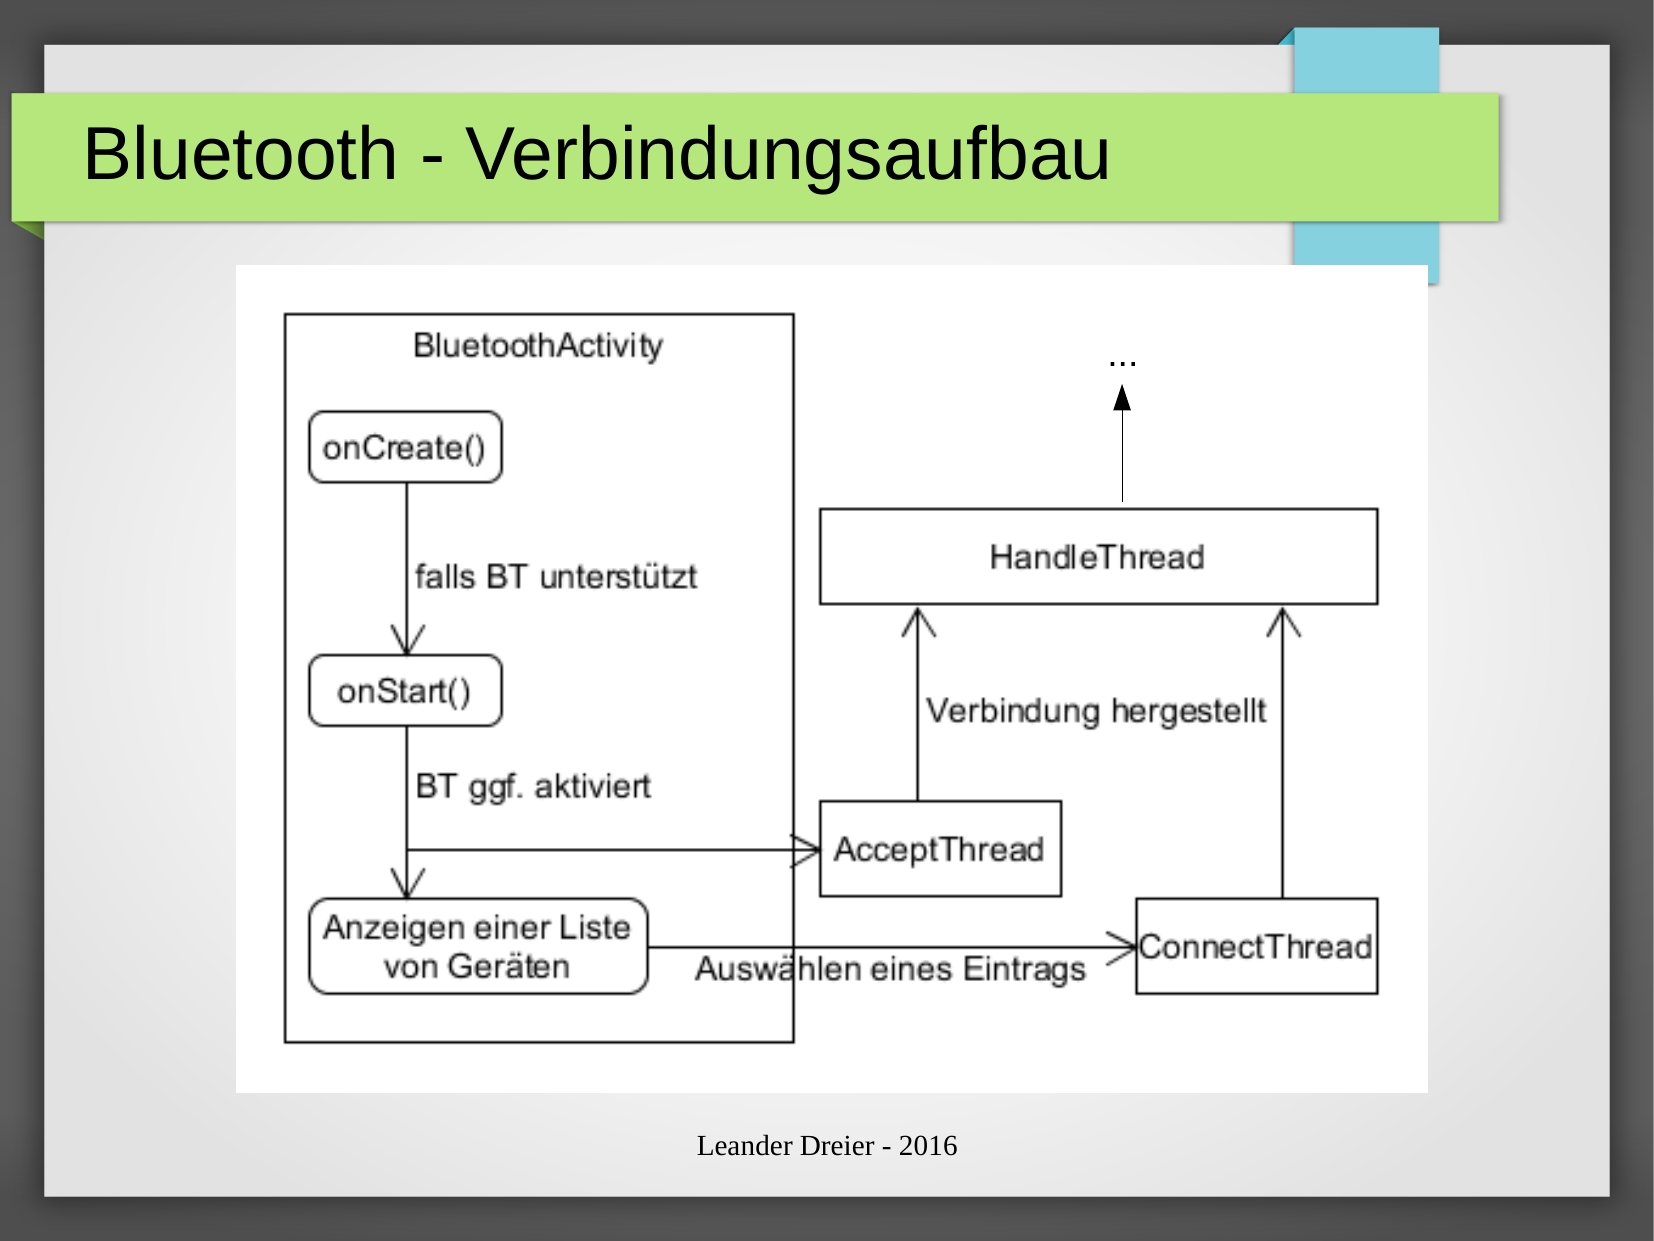

# Bluetooth - Verbindungsaufbau
...
Leander Dreier - 2016